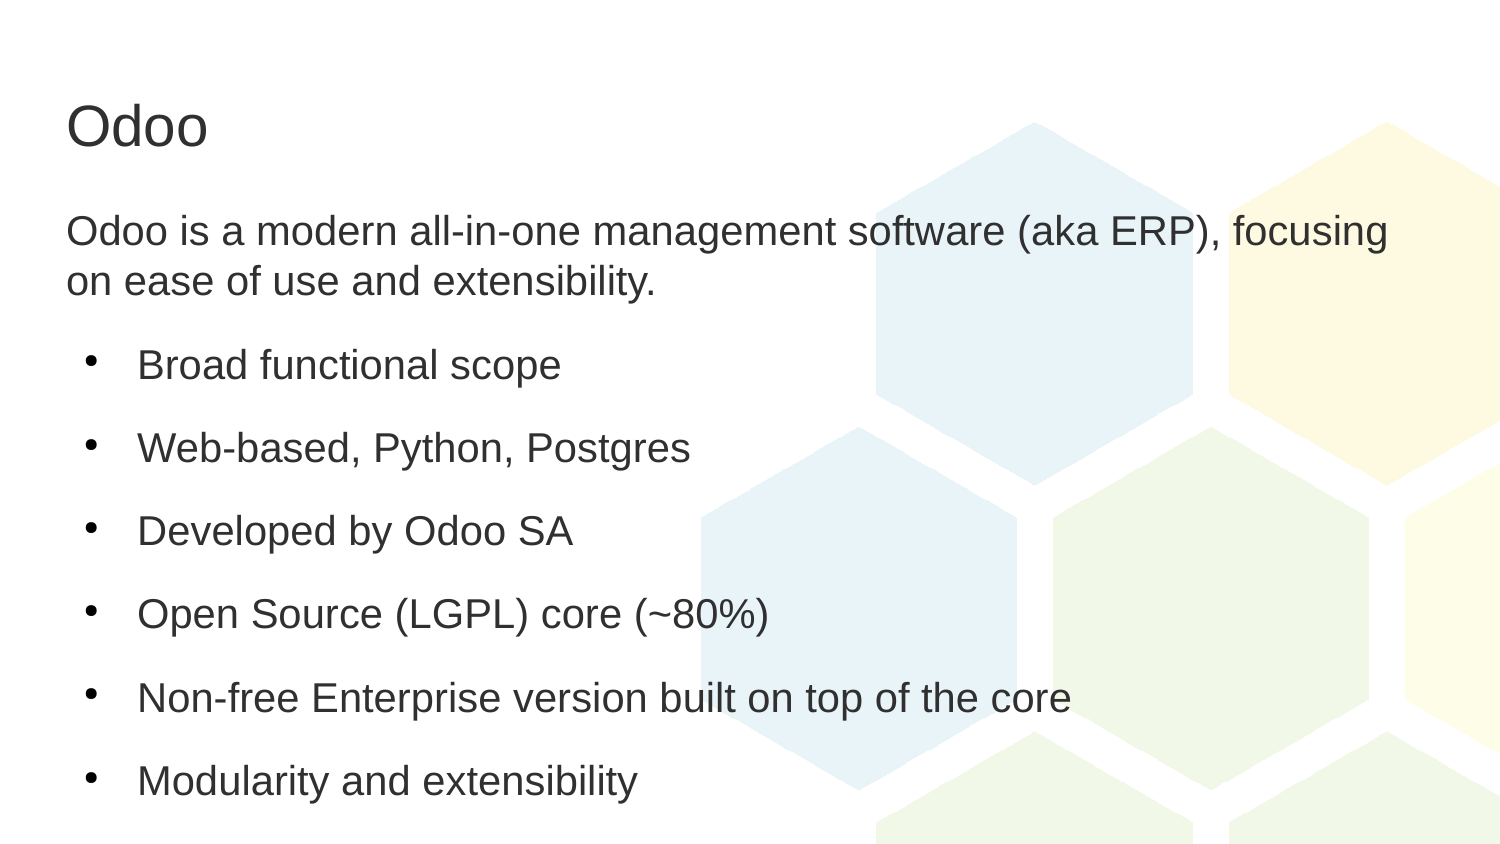

# Odoo
Odoo is a modern all-in-one management software (aka ERP), focusing on ease of use and extensibility.
Broad functional scope
Web-based, Python, Postgres
Developed by Odoo SA
Open Source (LGPL) core (~80%)
Non-free Enterprise version built on top of the core
Modularity and extensibility